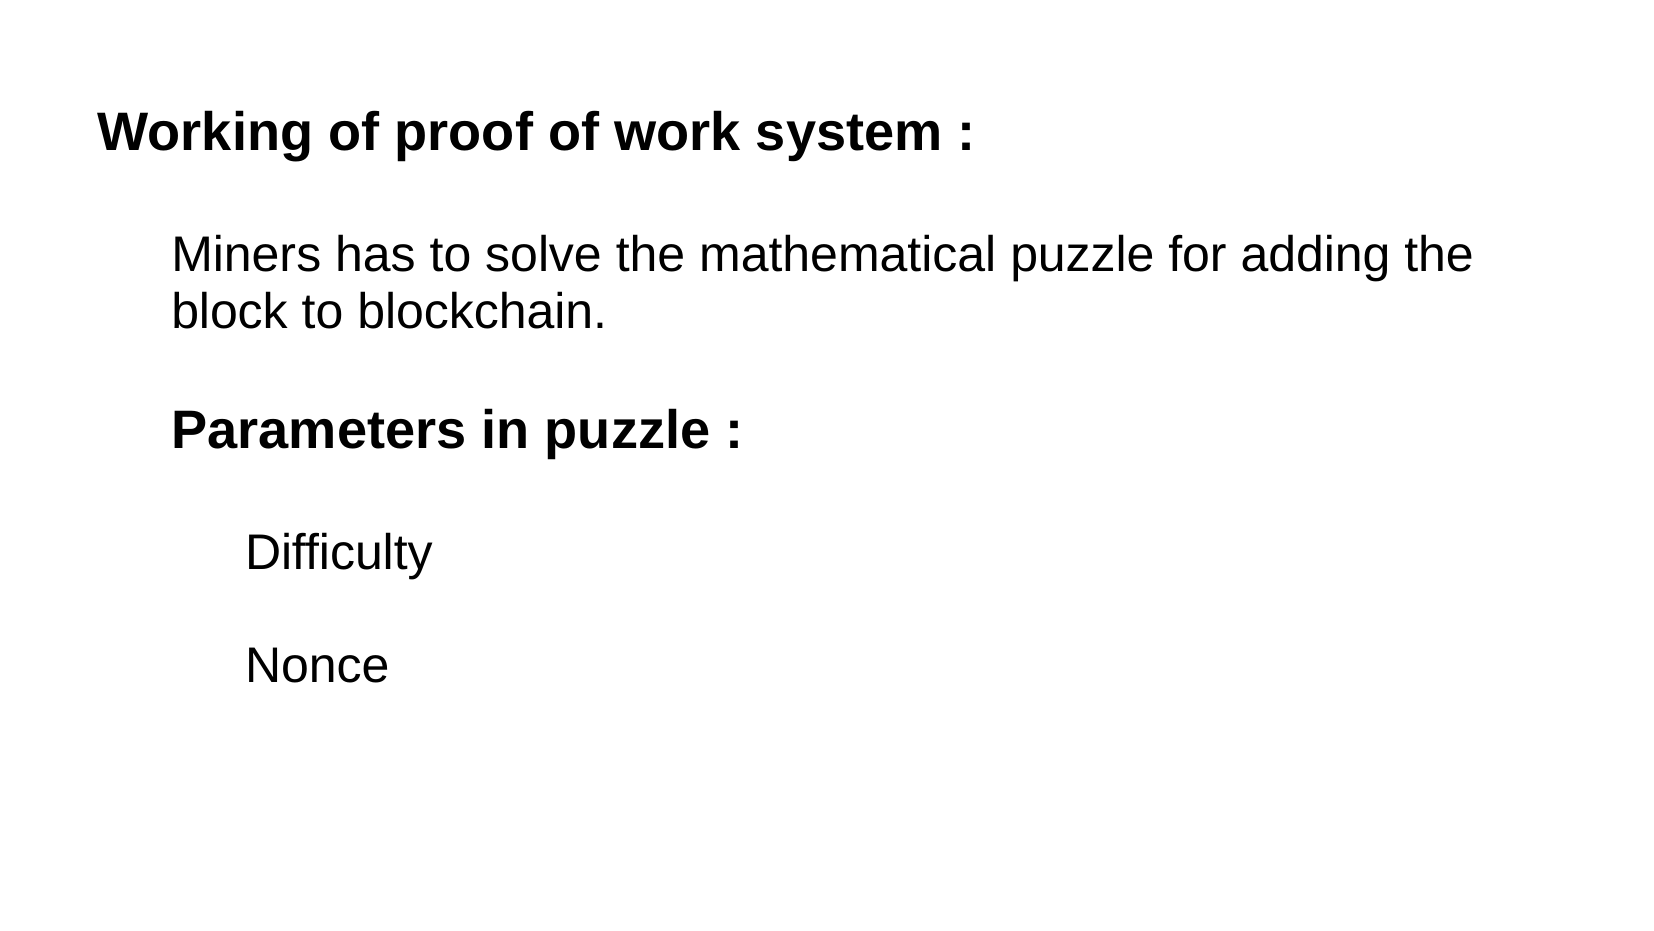

Working of proof of work system :
	Miners has to solve the mathematical puzzle for adding the 		block to blockchain.
	Parameters in puzzle :
		Difficulty
		Nonce